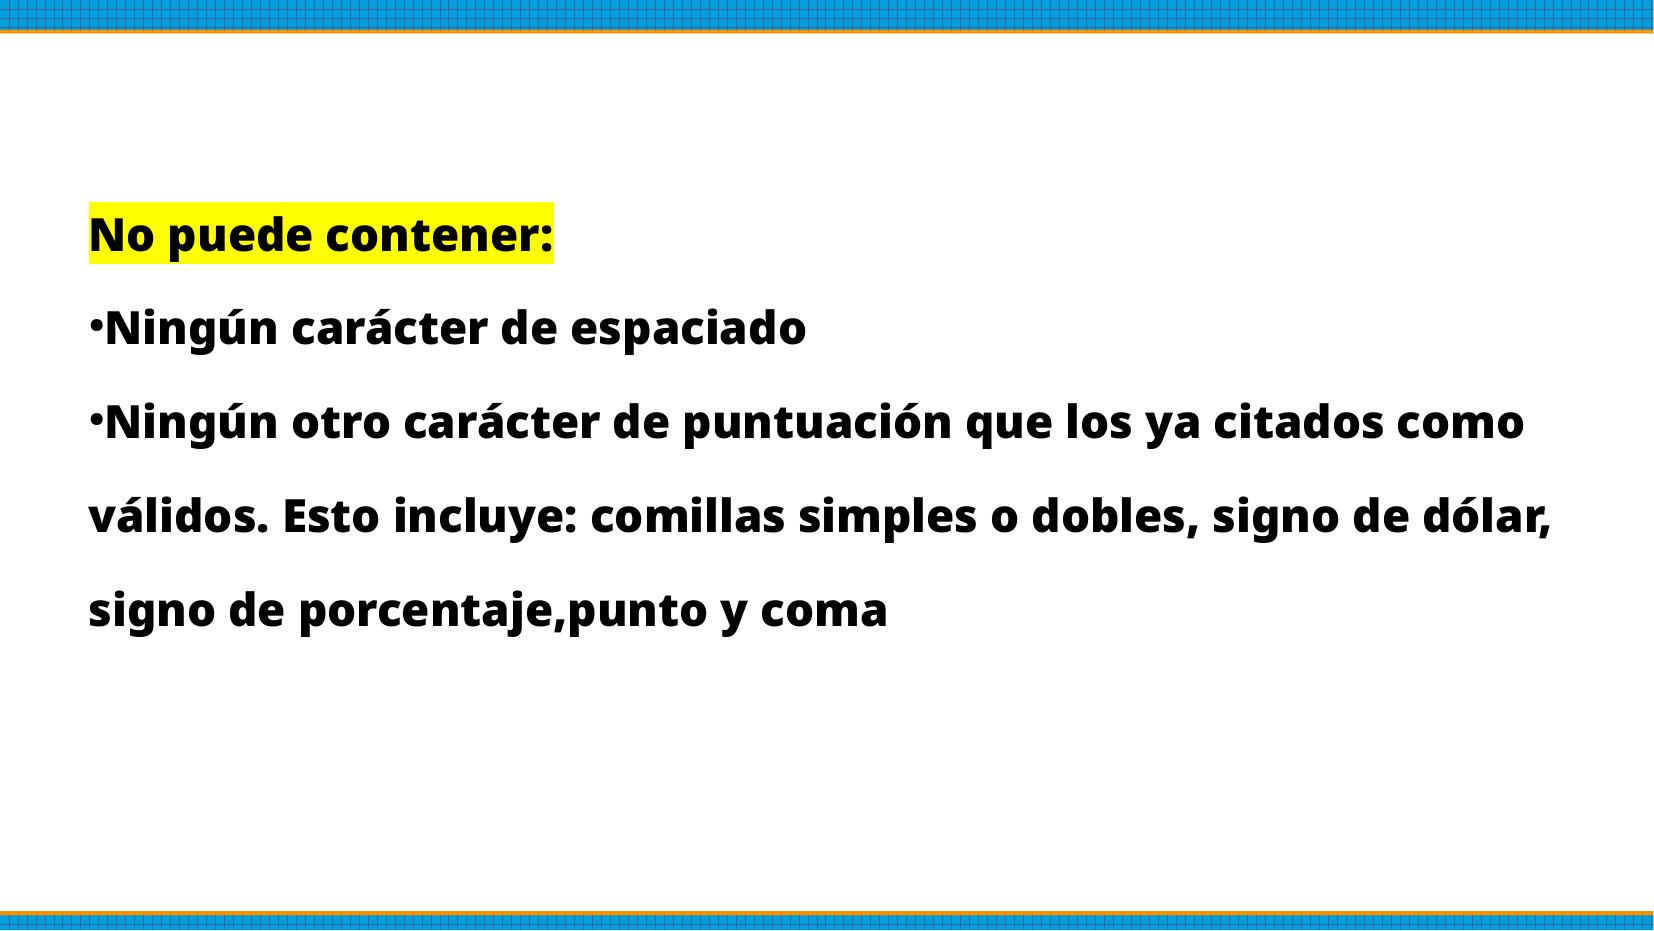

# No puede contener:
Ningún carácter de espaciado
Ningún otro carácter de puntuación que los ya citados como válidos. Esto incluye: comillas simples o dobles, signo de dólar, signo de porcentaje,punto y coma